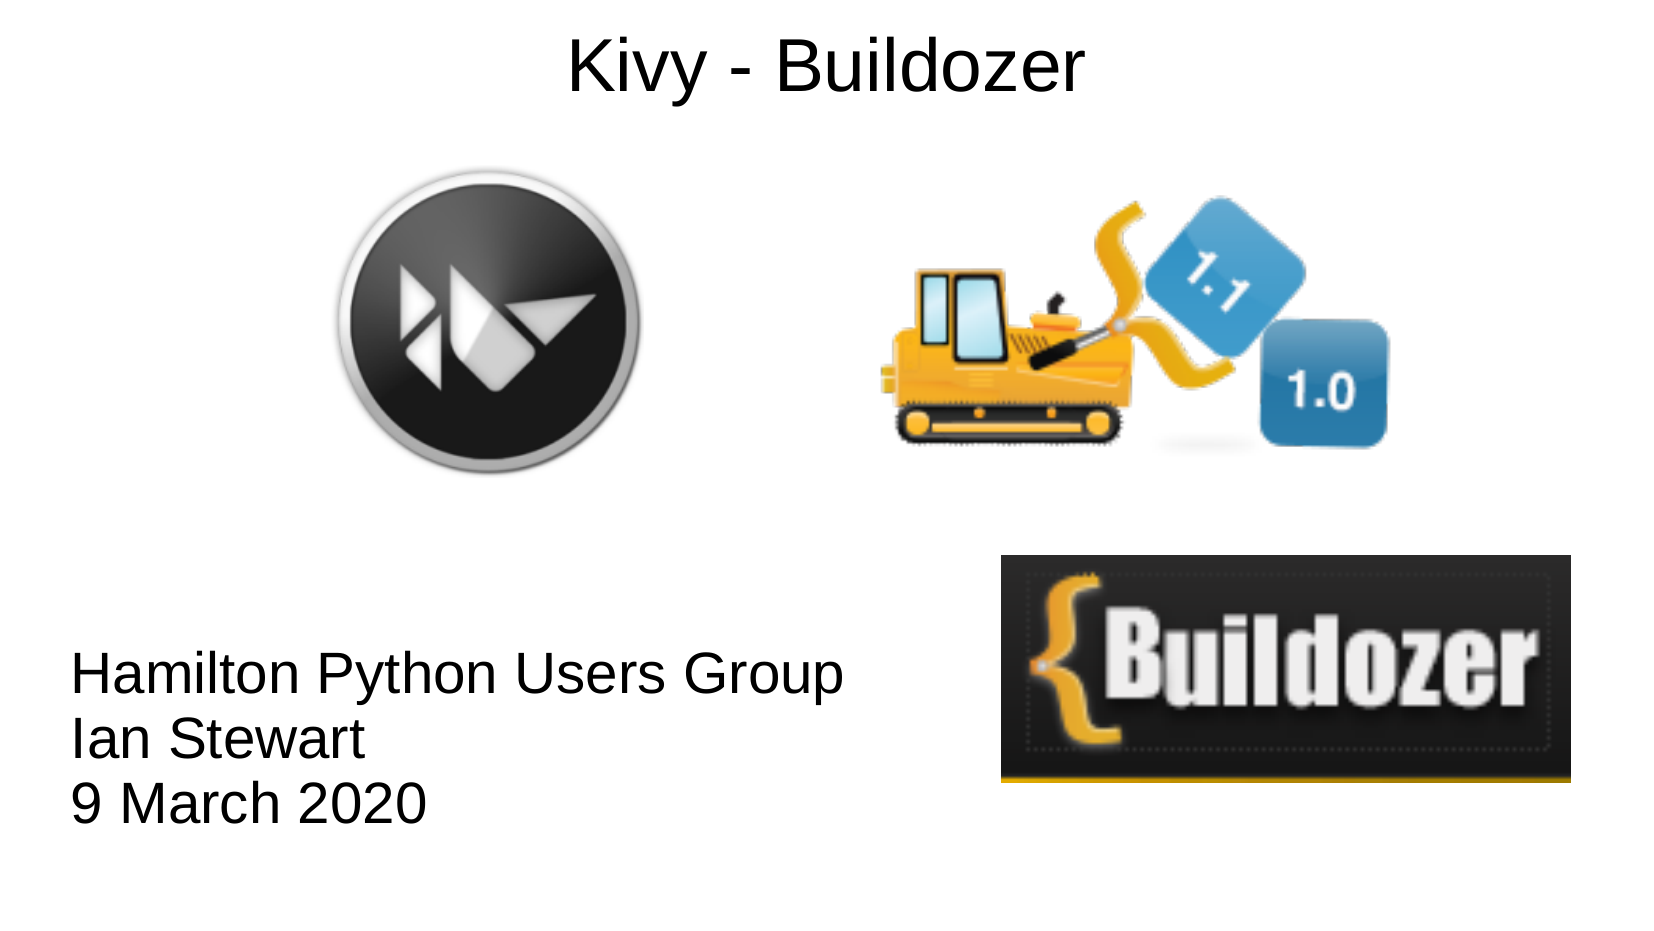

# Kivy - Buildozer
Hamilton Python Users Group
Ian Stewart
9 March 2020